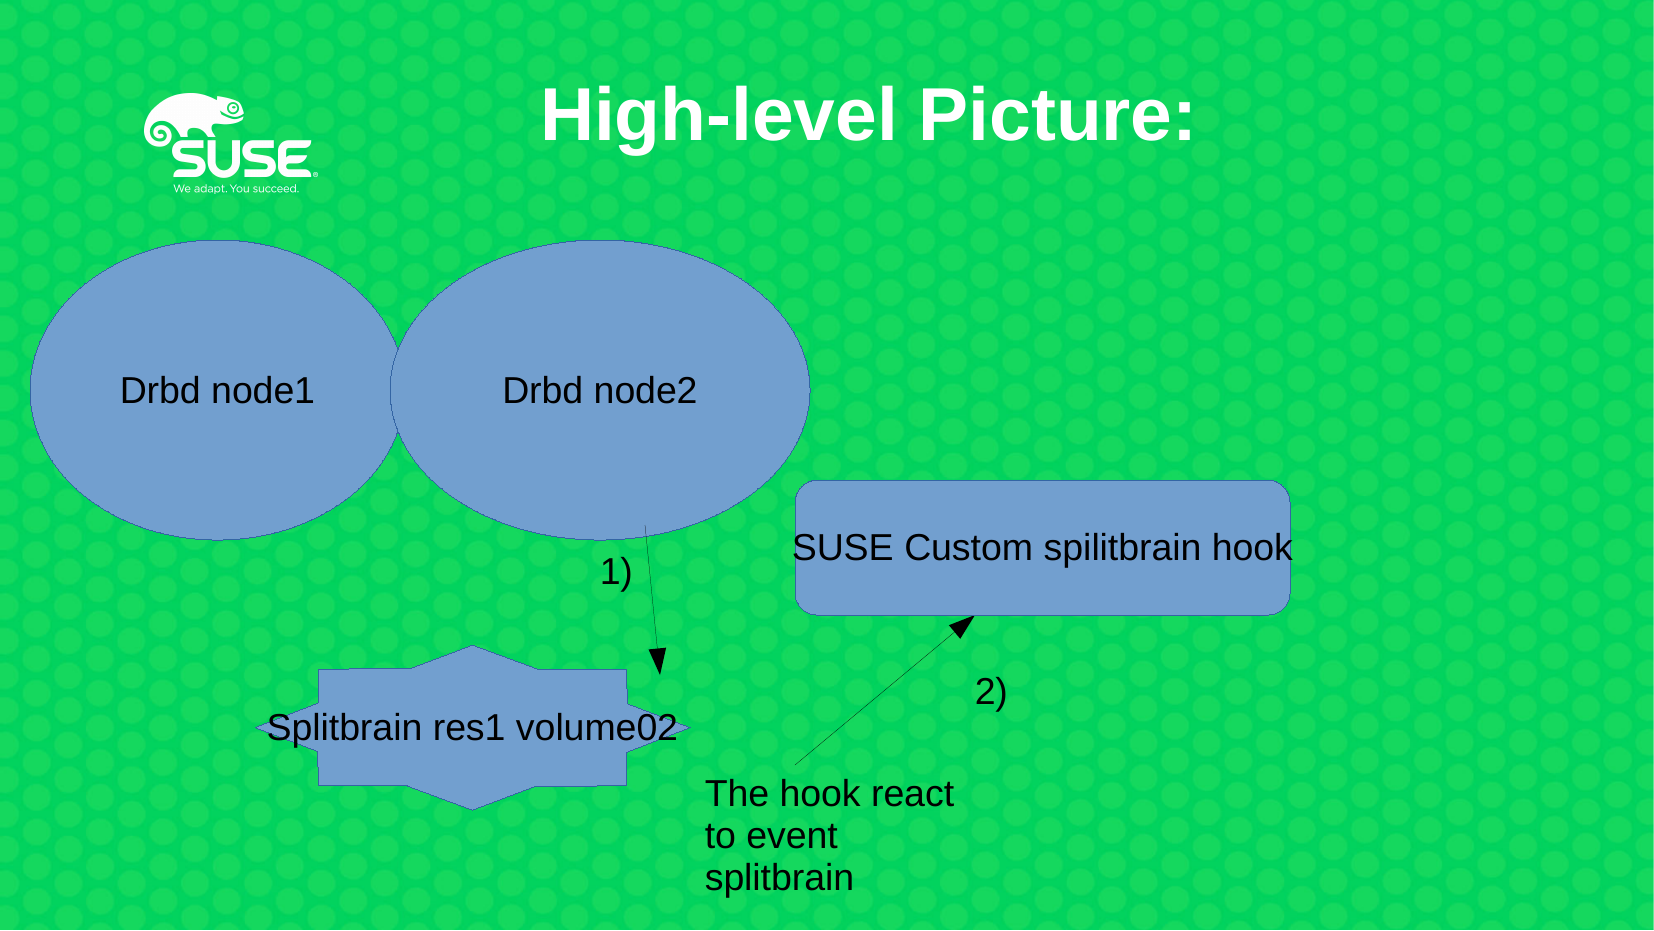

# High-level Picture:
Drbd node1
Drbd node2
SUSE Custom spilitbrain hook
1)
Splitbrain res1 volume02
2)
The hook react to event splitbrain